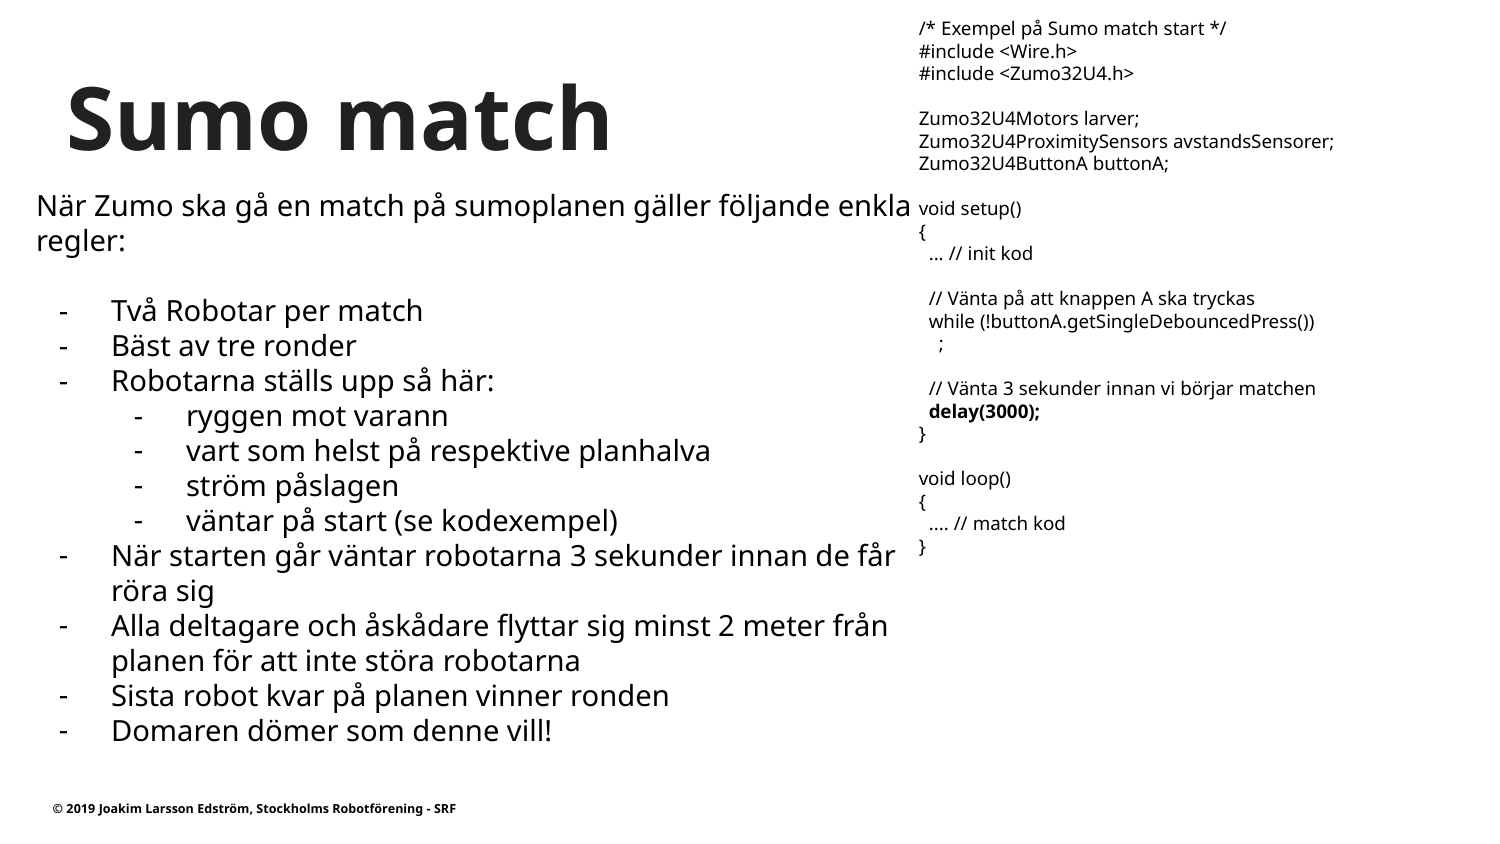

/* Exempel på Sumo match start */
#include <Wire.h>
#include <Zumo32U4.h>
Zumo32U4Motors larver;
Zumo32U4ProximitySensors avstandsSensorer;
Zumo32U4ButtonA buttonA;
void setup()
{
 ... // init kod
 // Vänta på att knappen A ska tryckas
 while (!buttonA.getSingleDebouncedPress())
 ;
 // Vänta 3 sekunder innan vi börjar matchen
 delay(3000);
}
void loop()
{
 .... // match kod
}
# Sumo match
När Zumo ska gå en match på sumoplanen gäller följande enkla regler:
Två Robotar per match
Bäst av tre ronder
Robotarna ställs upp så här:
ryggen mot varann
vart som helst på respektive planhalva
ström påslagen
väntar på start (se kodexempel)
När starten går väntar robotarna 3 sekunder innan de får röra sig
Alla deltagare och åskådare flyttar sig minst 2 meter från planen för att inte störa robotarna
Sista robot kvar på planen vinner ronden
Domaren dömer som denne vill!
© 2019 Joakim Larsson Edström, Stockholms Robotförening - SRF